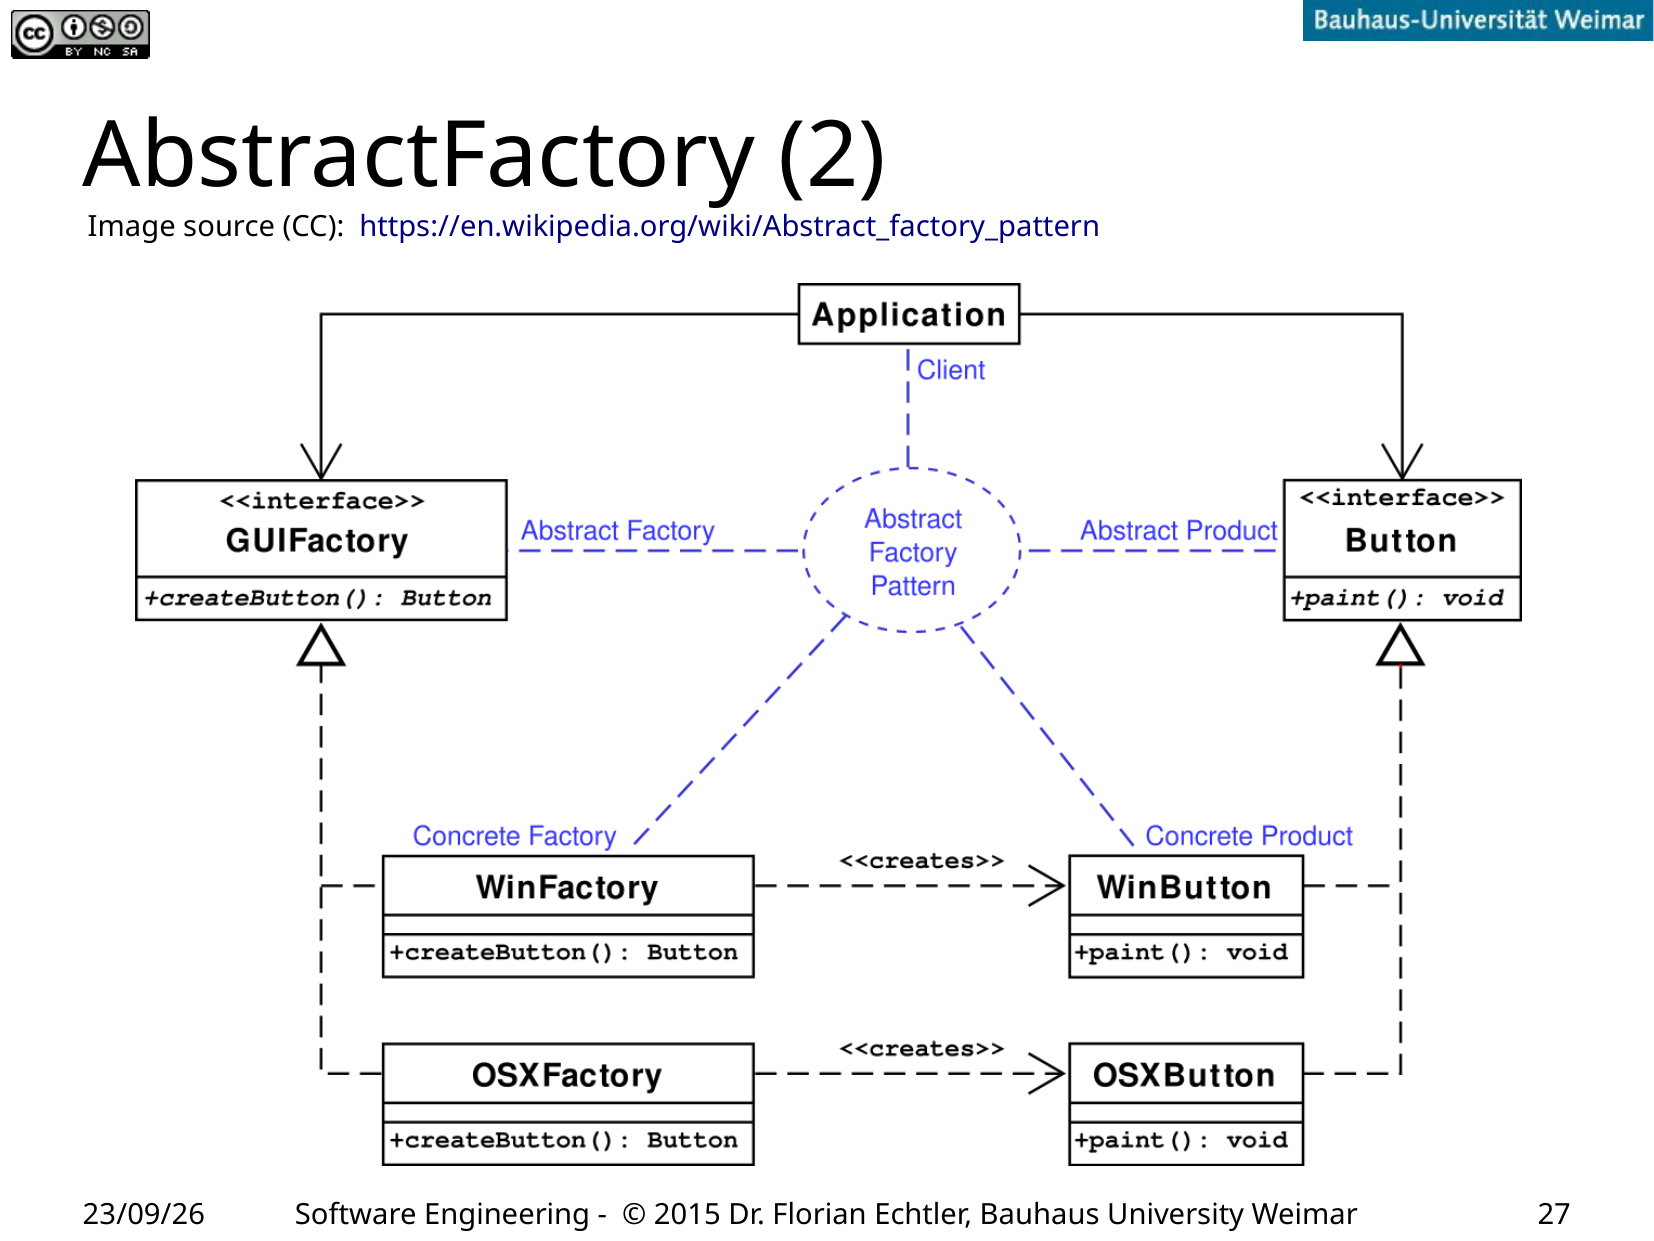

# AbstractFactory (2)
Image source (CC): https://en.wikipedia.org/wiki/Abstract_factory_pattern
Software Engineering - © 2015 Dr. Florian Echtler, Bauhaus University Weimar
27